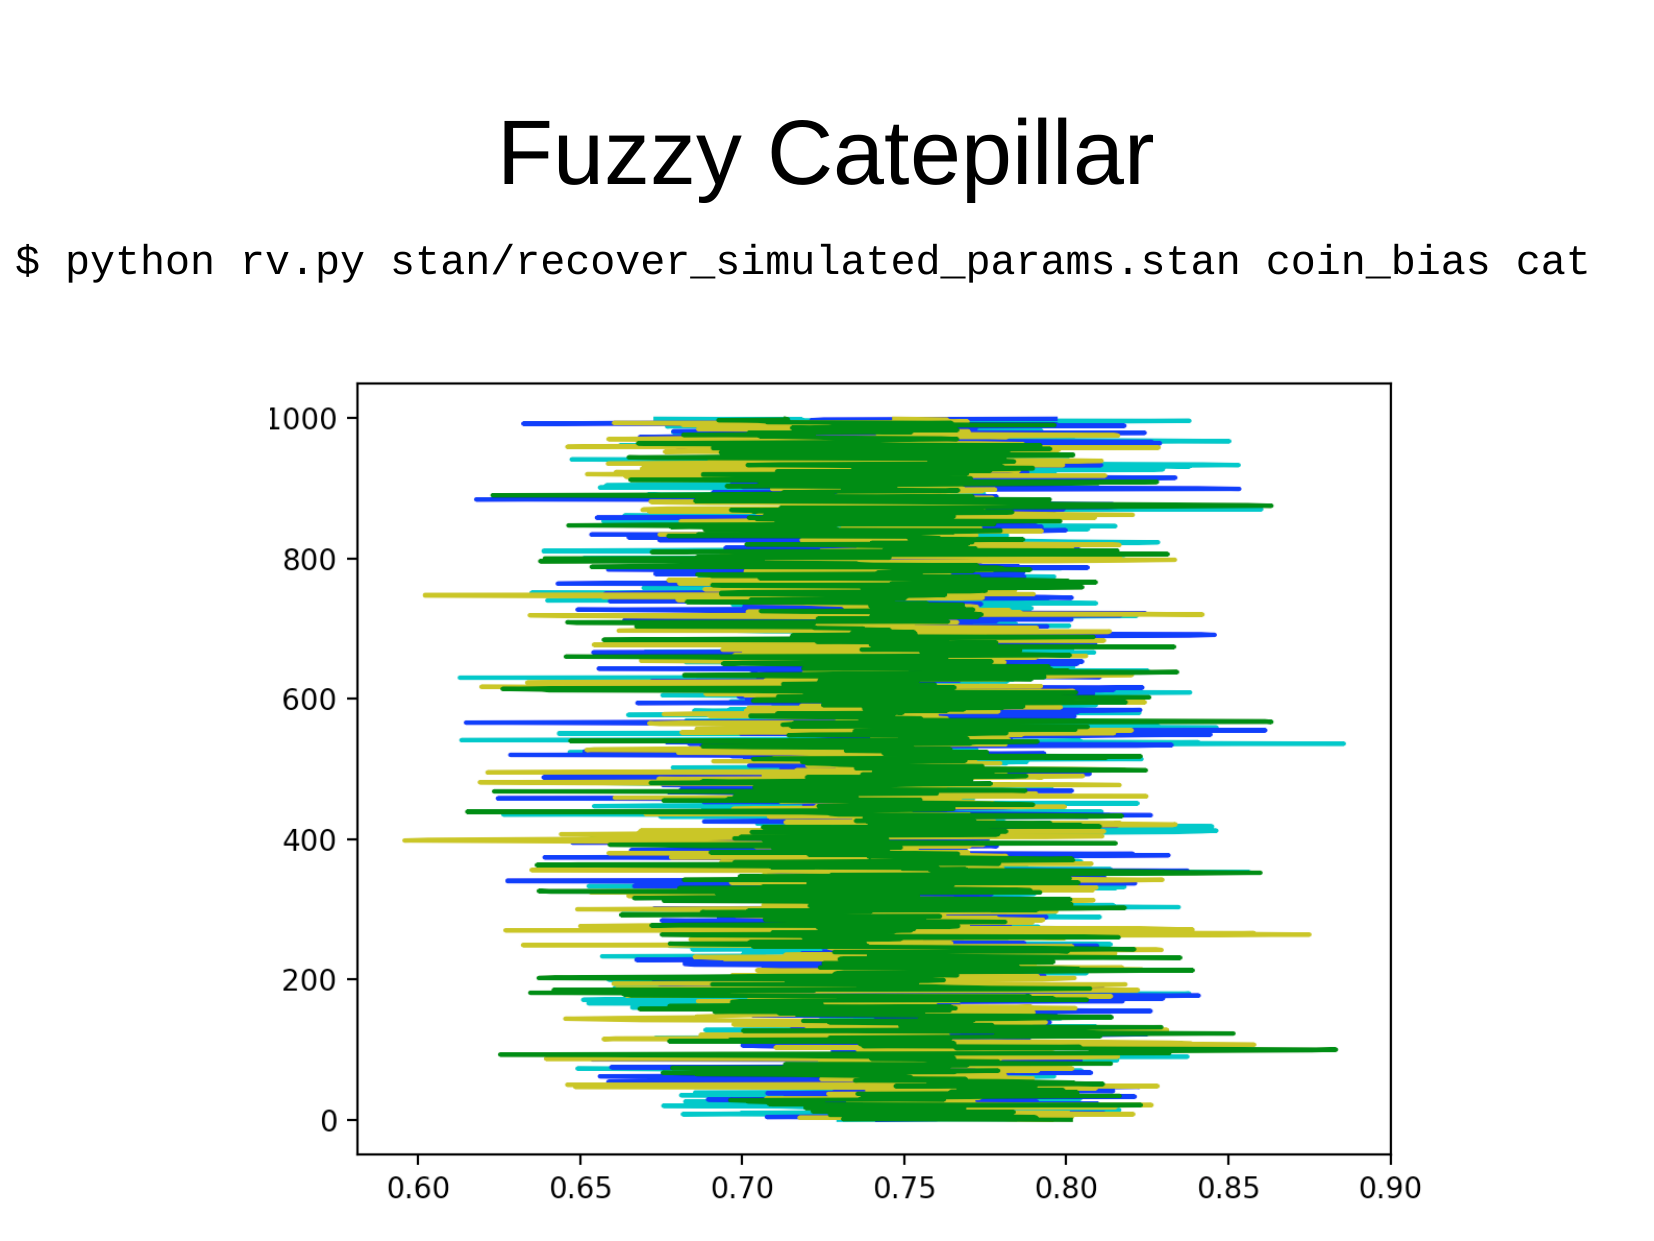

# Fuzzy Catepillar
$ python rv.py stan/recover_simulated_params.stan coin_bias cat